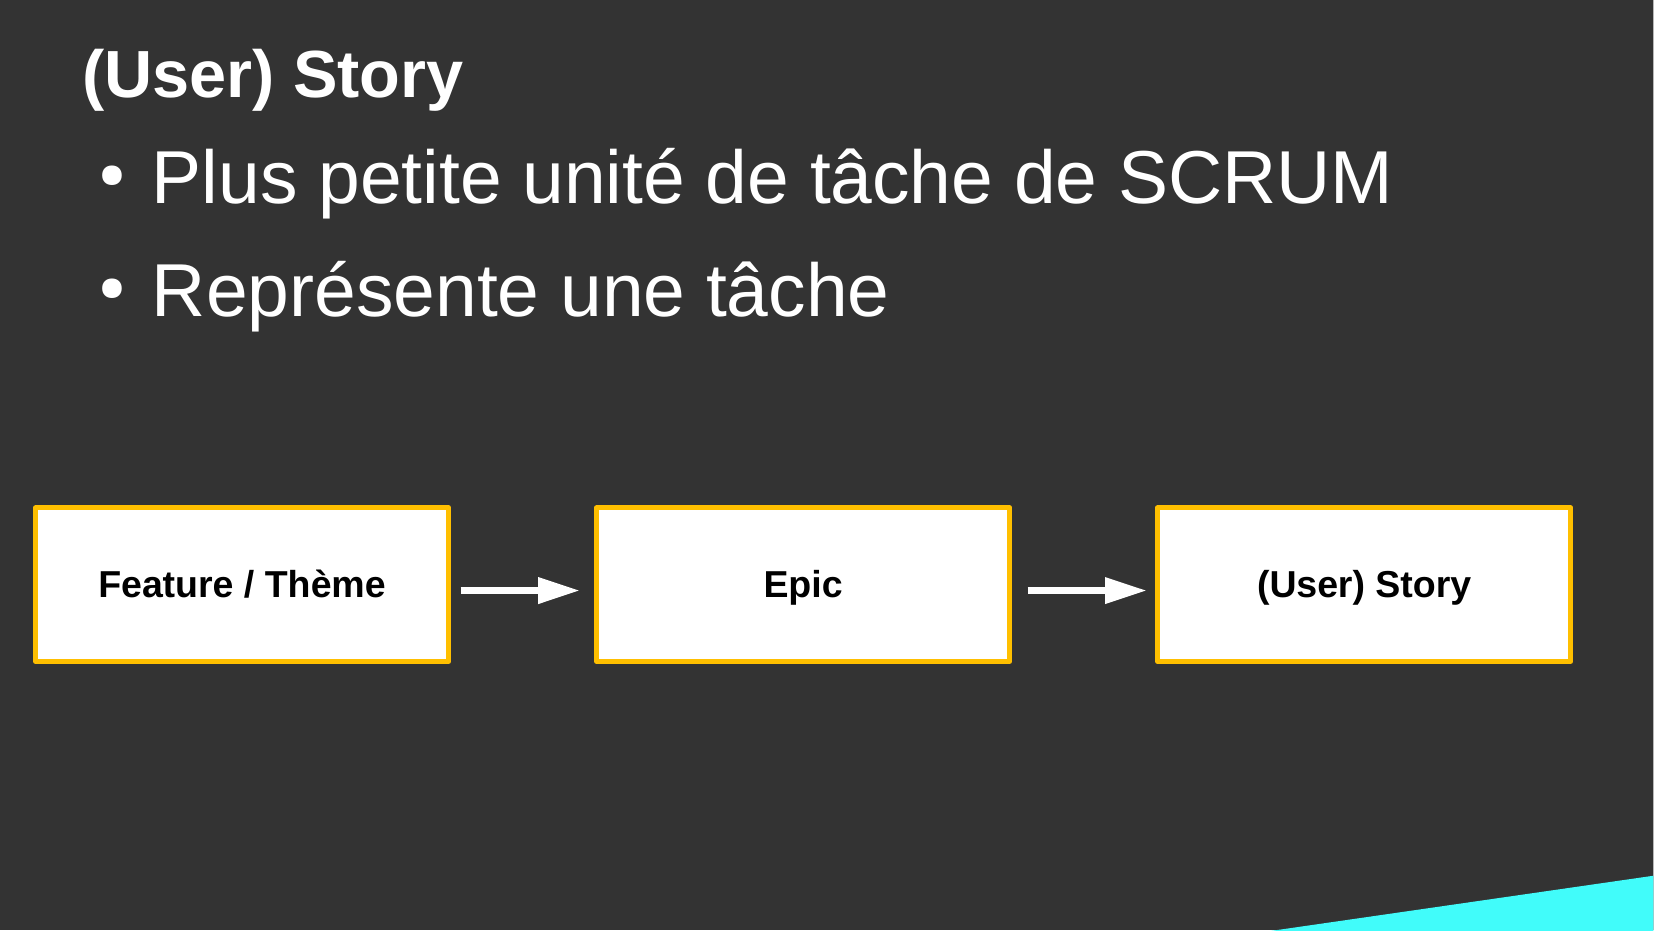

# (User) Story
Plus petite unité de tâche de SCRUM
Représente une tâche
Feature / Thème
Epic
(User) Story